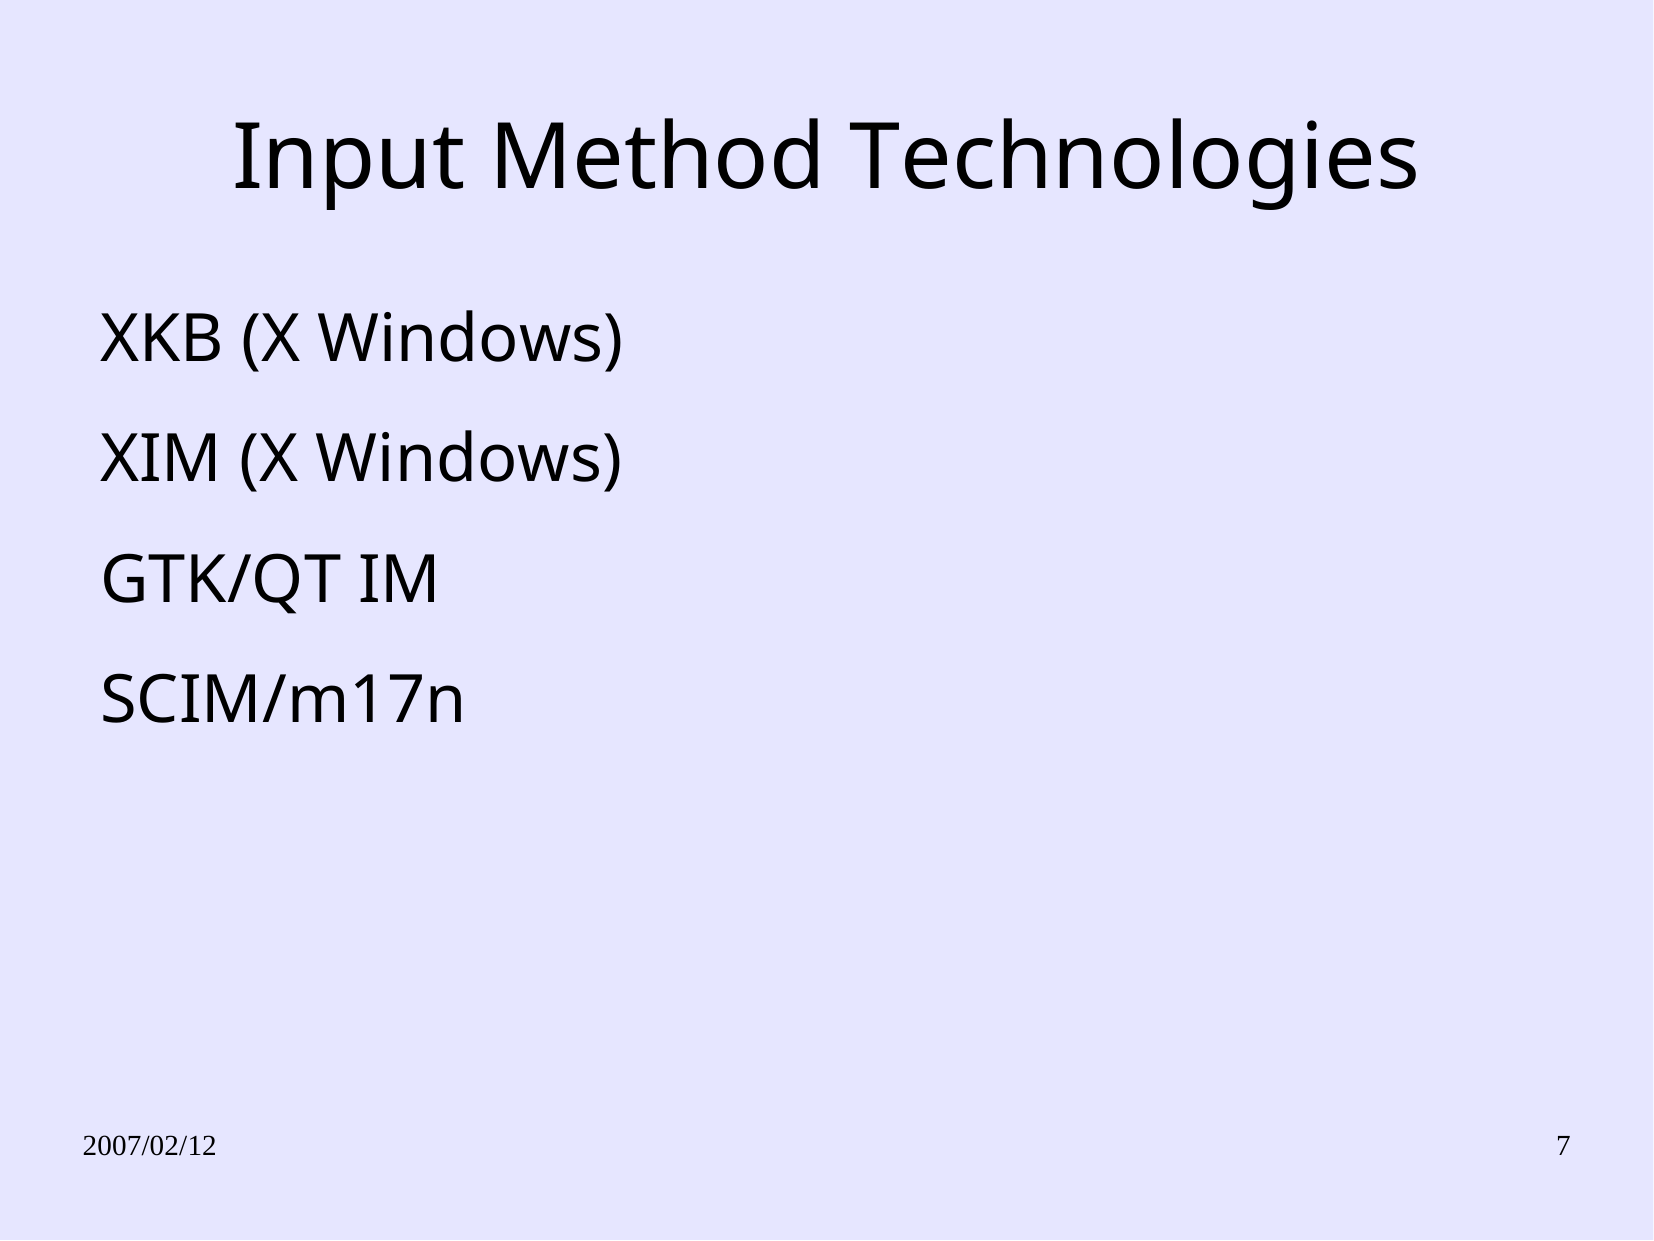

# Input Method Technologies
XKB (X Windows)
XIM (X Windows)
GTK/QT IM
SCIM/m17n
2007/02/12
7